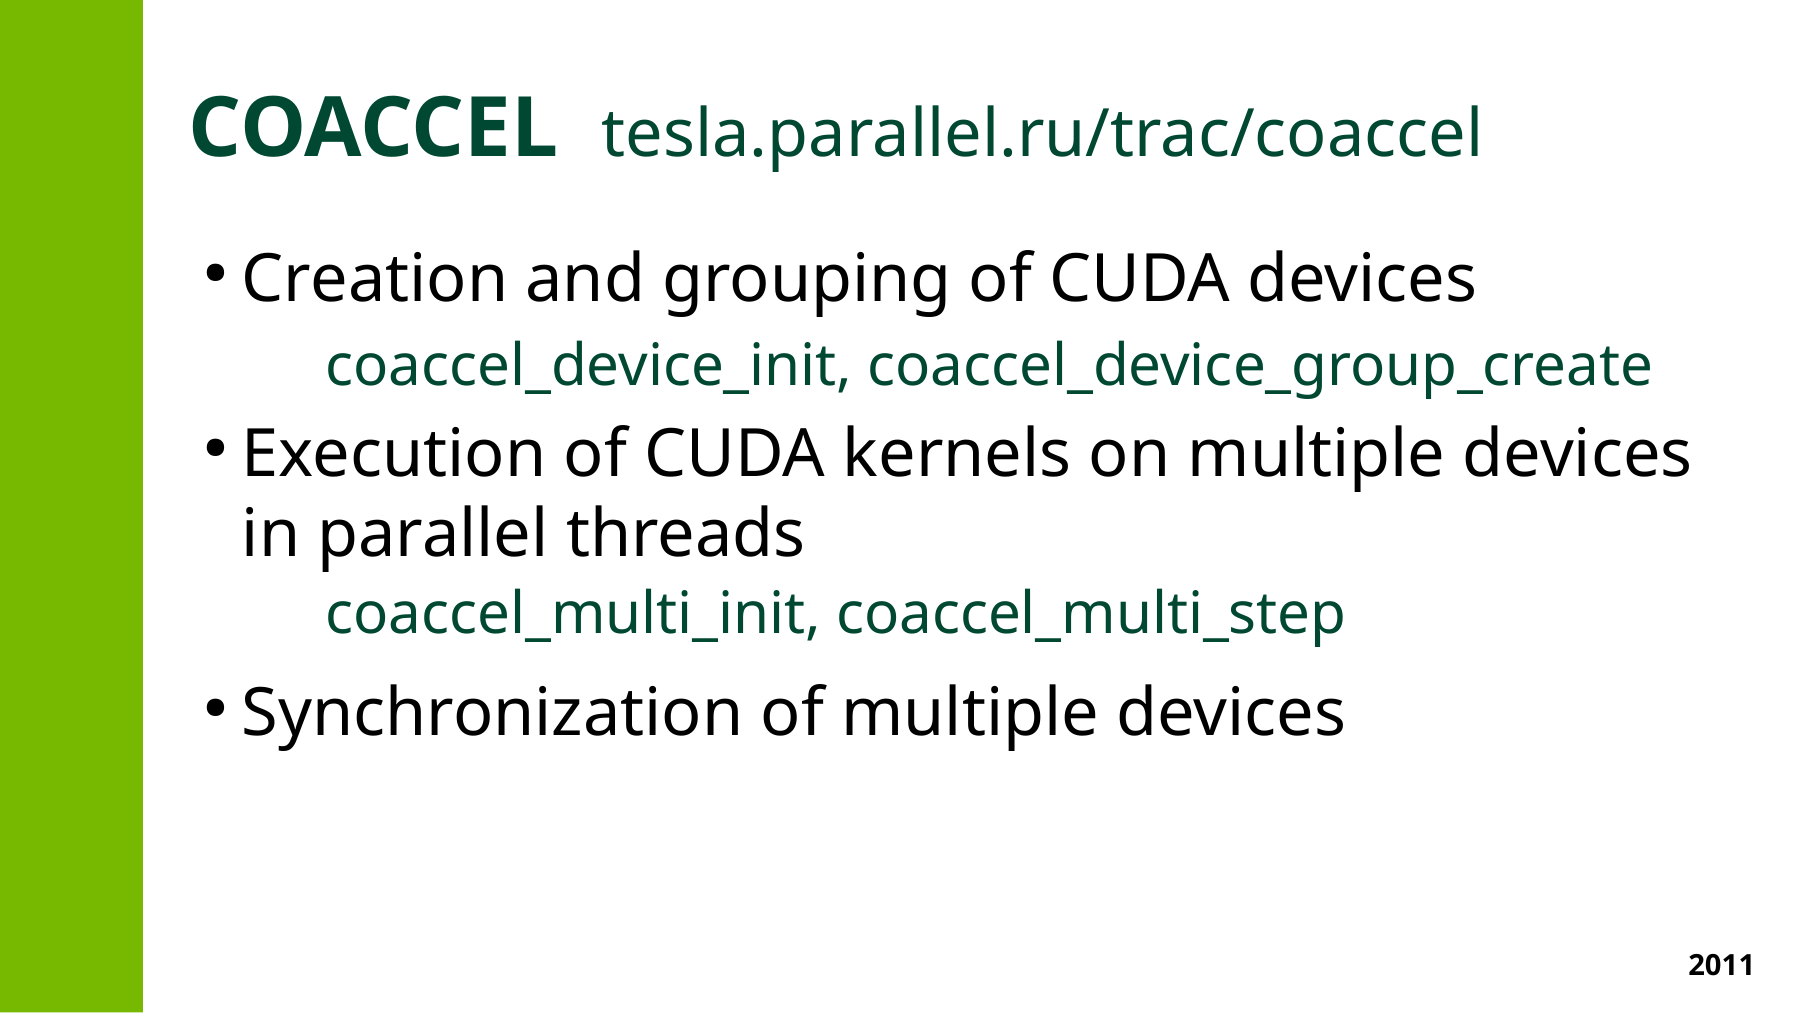

COACCEL tesla.parallel.ru/trac/coaccel
# Creation and grouping of CUDA devices
coaccel_device_init, coaccel_device_group_create
Execution of CUDA kernels on multiple devices in parallel threads
coaccel_multi_init, coaccel_multi_step
Synchronization of multiple devices